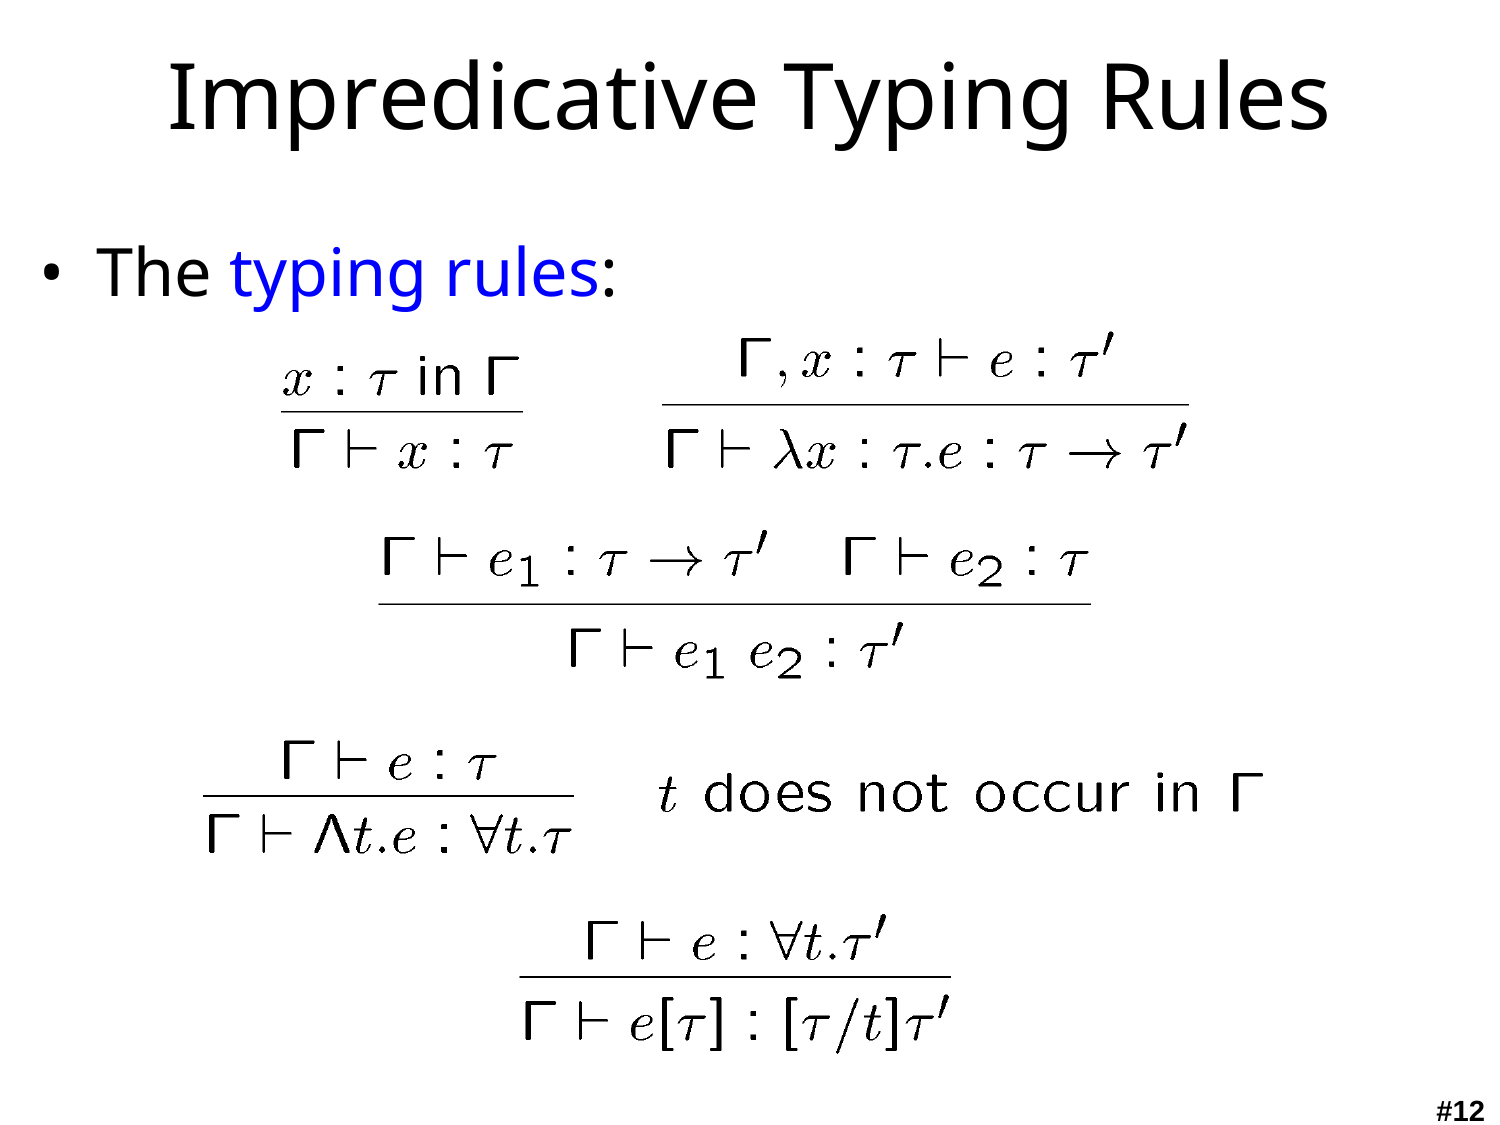

# Impredicative Typing Rules
The typing rules:
12